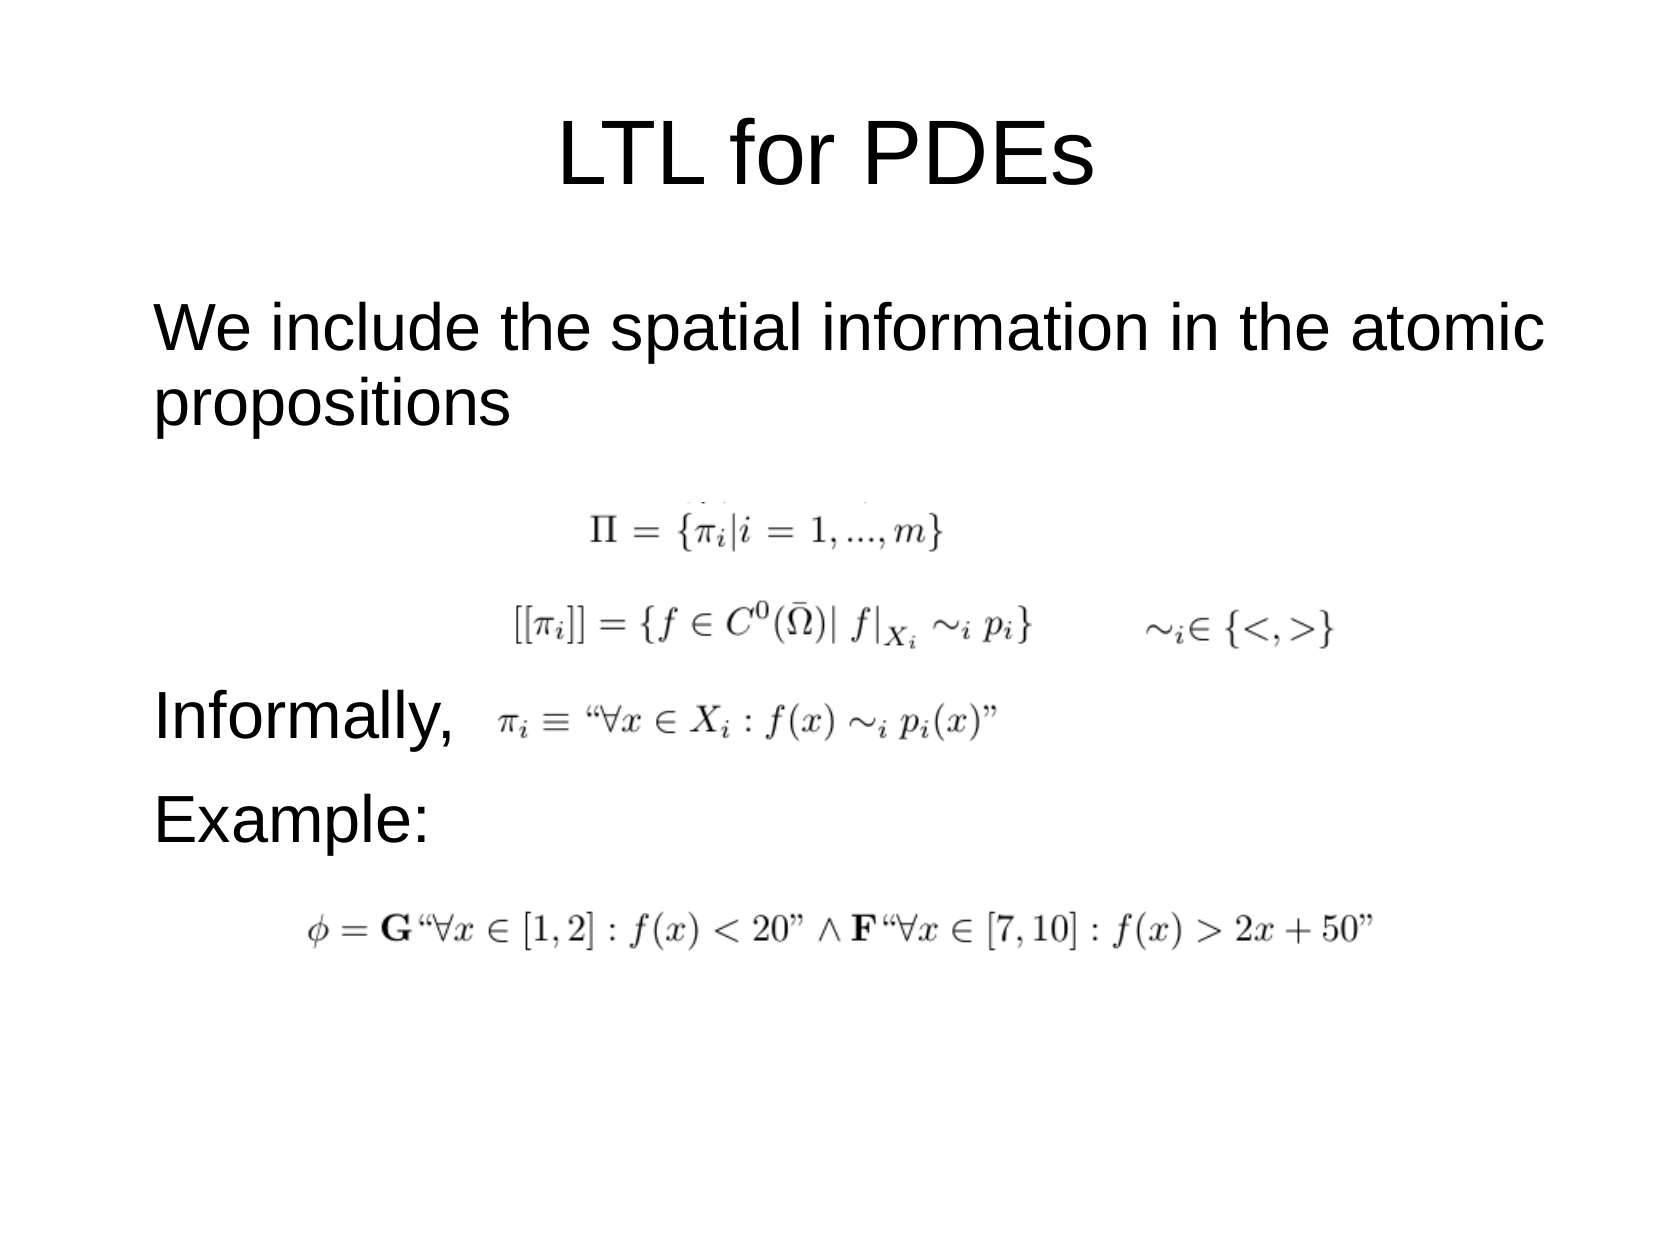

# LTL for PDEs
We include the spatial information in the atomic propositions
Informally,
Example: